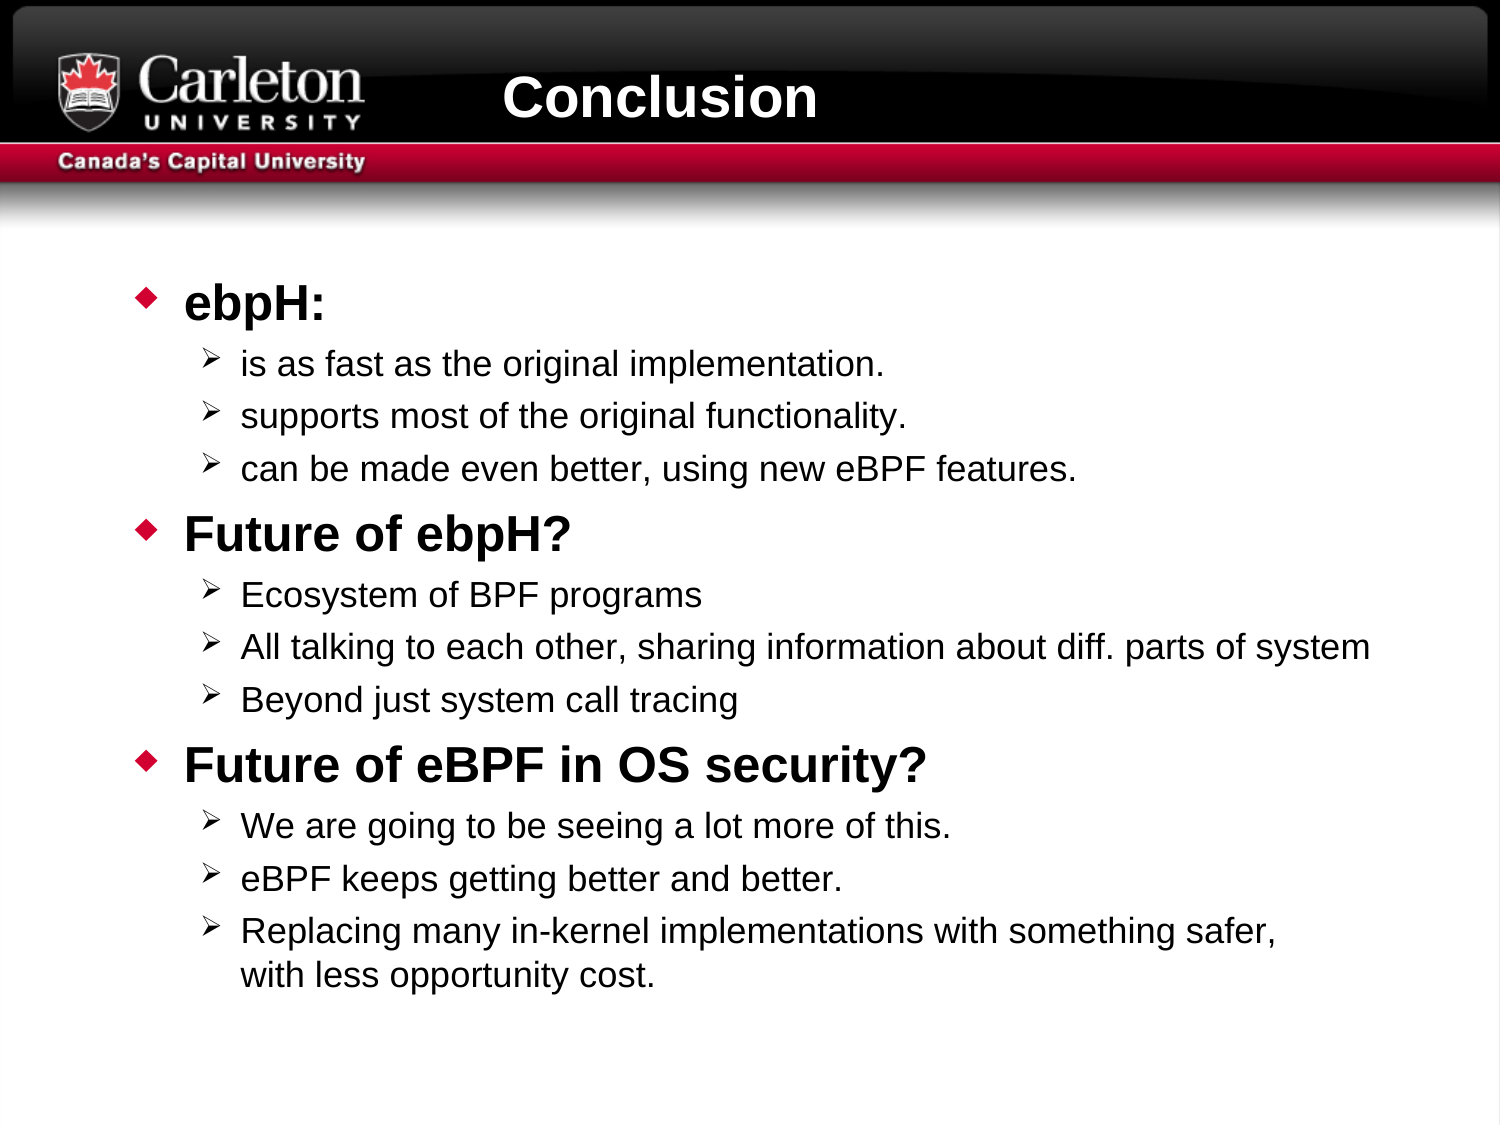

# Conclusion
ebpH:
is as fast as the original implementation.
supports most of the original functionality.
can be made even better, using new eBPF features.
Future of ebpH?
Ecosystem of BPF programs
All talking to each other, sharing information about diff. parts of system
Beyond just system call tracing
Future of eBPF in OS security?
We are going to be seeing a lot more of this.
eBPF keeps getting better and better.
Replacing many in-kernel implementations with something safer,
with less opportunity cost.